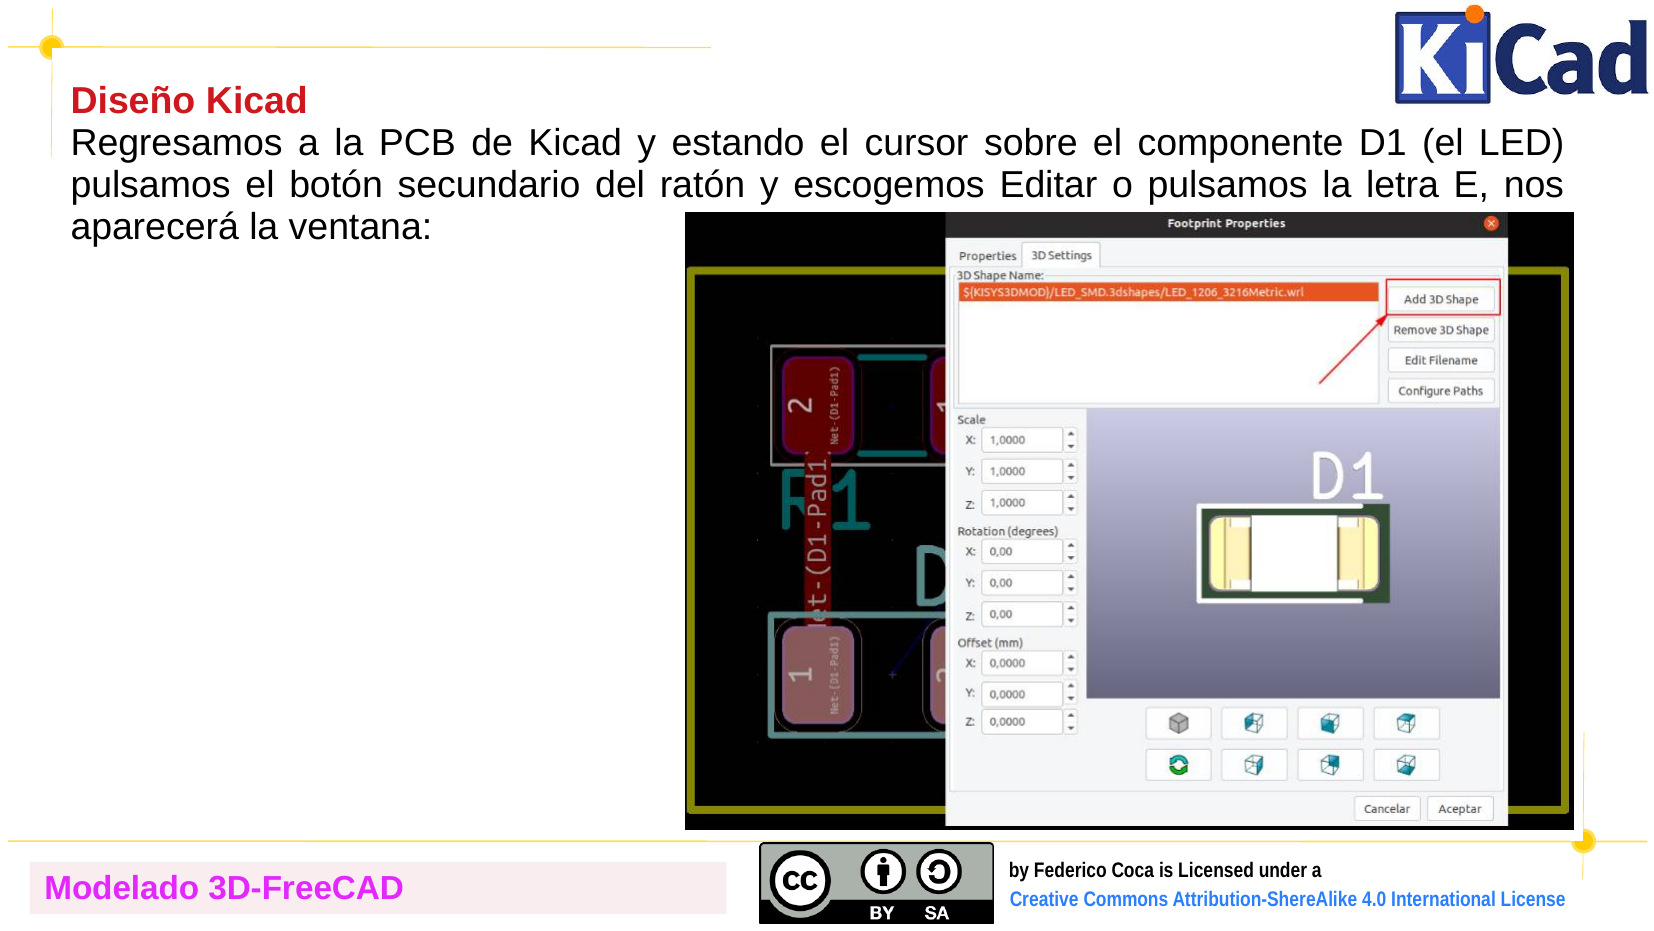

Diseño Kicad
Regresamos a la PCB de Kicad y estando el cursor sobre el componente D1 (el LED) pulsamos el botón secundario del ratón y escogemos Editar o pulsamos la letra E, nos aparecerá la ventana:
Modelado 3D-FreeCAD